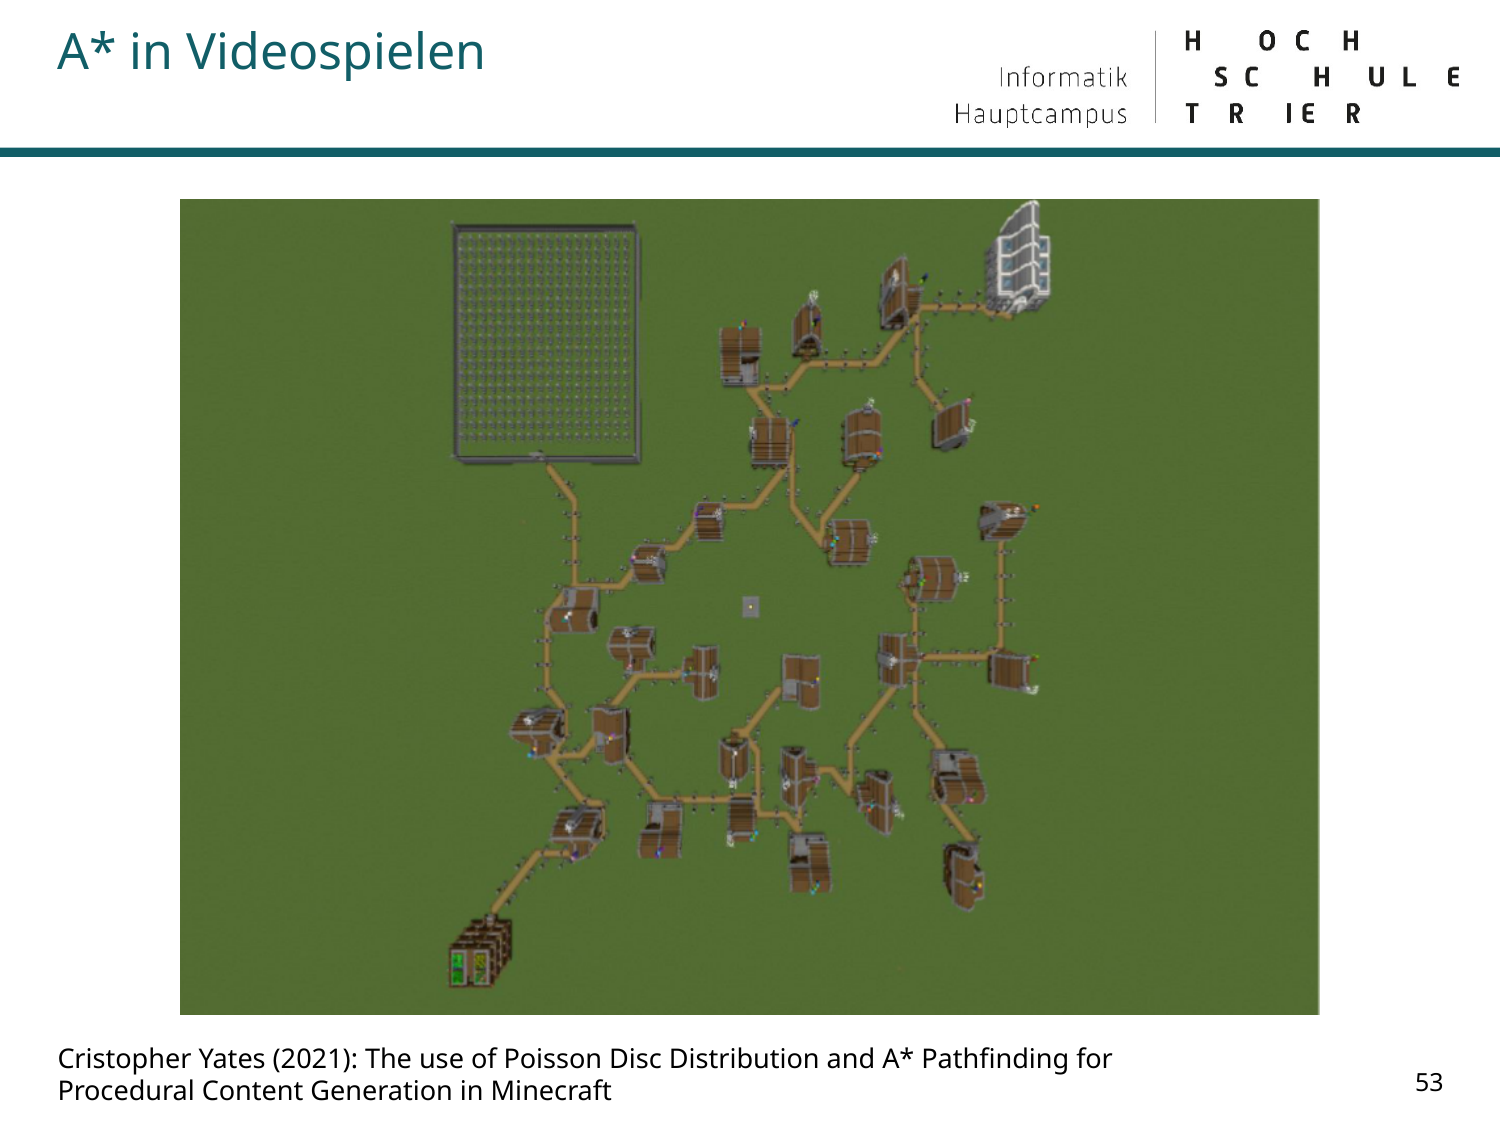

# A* in Videospielen
Cristopher Yates (2021): The use of Poisson Disc Distribution and A* Pathfinding for Procedural Content Generation in Minecraft